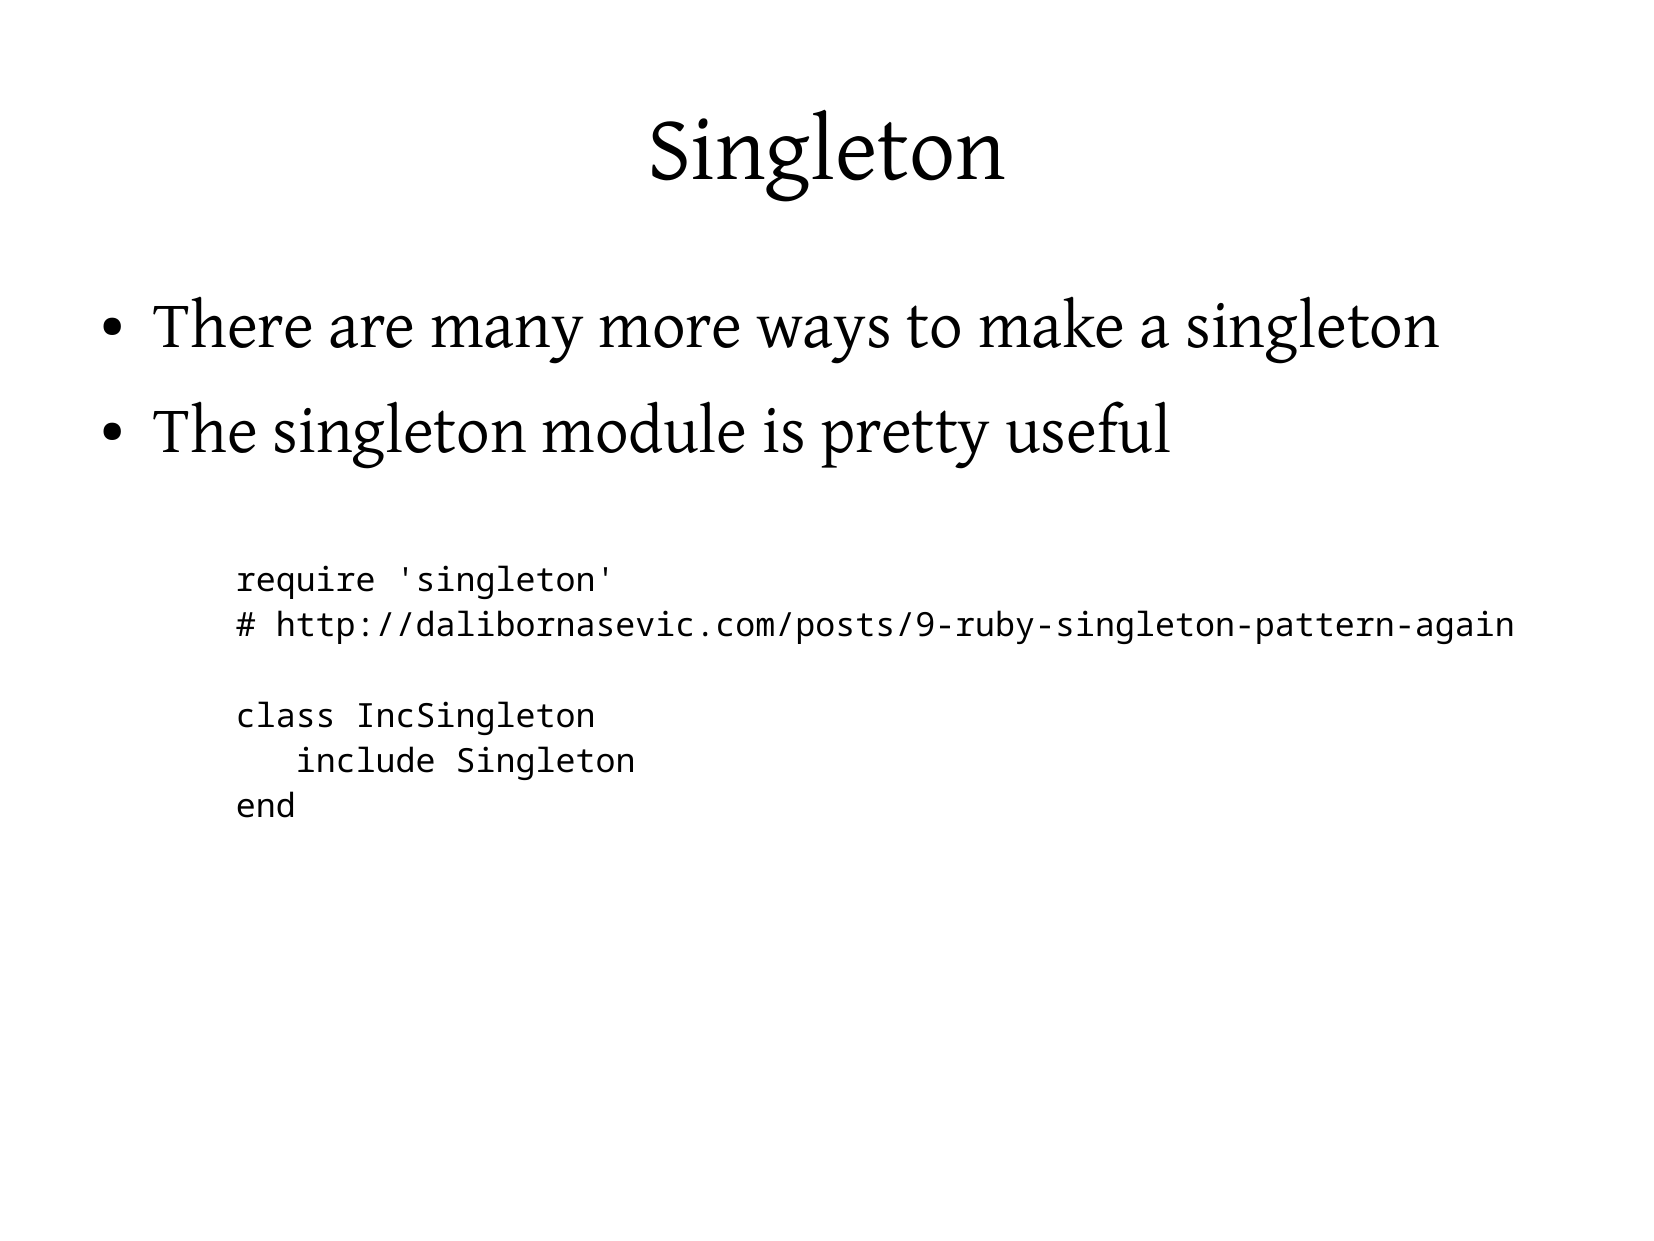

# Singleton
There are many more ways to make a singleton
The singleton module is pretty useful
require 'singleton'
# http://dalibornasevic.com/posts/9-ruby-singleton-pattern-again
class IncSingleton
 include Singleton
end